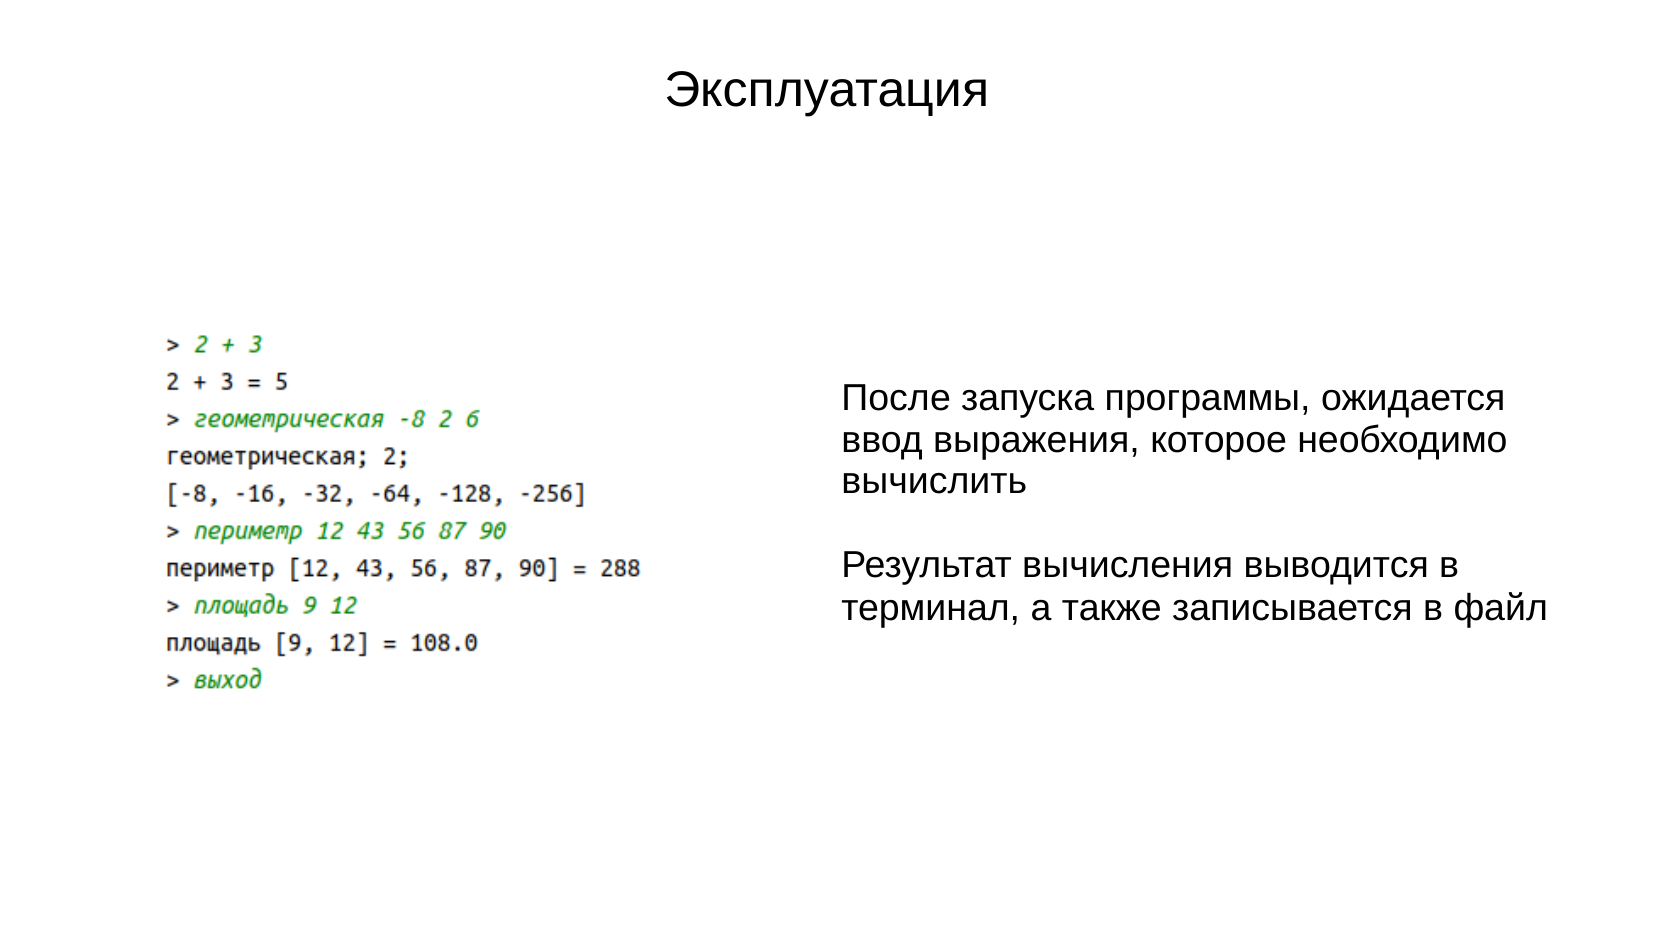

# Эксплуатация
После запуска программы, ожидается ввод выражения, которое необходимо вычислить
Результат вычисления выводится в терминал, а также записывается в файл